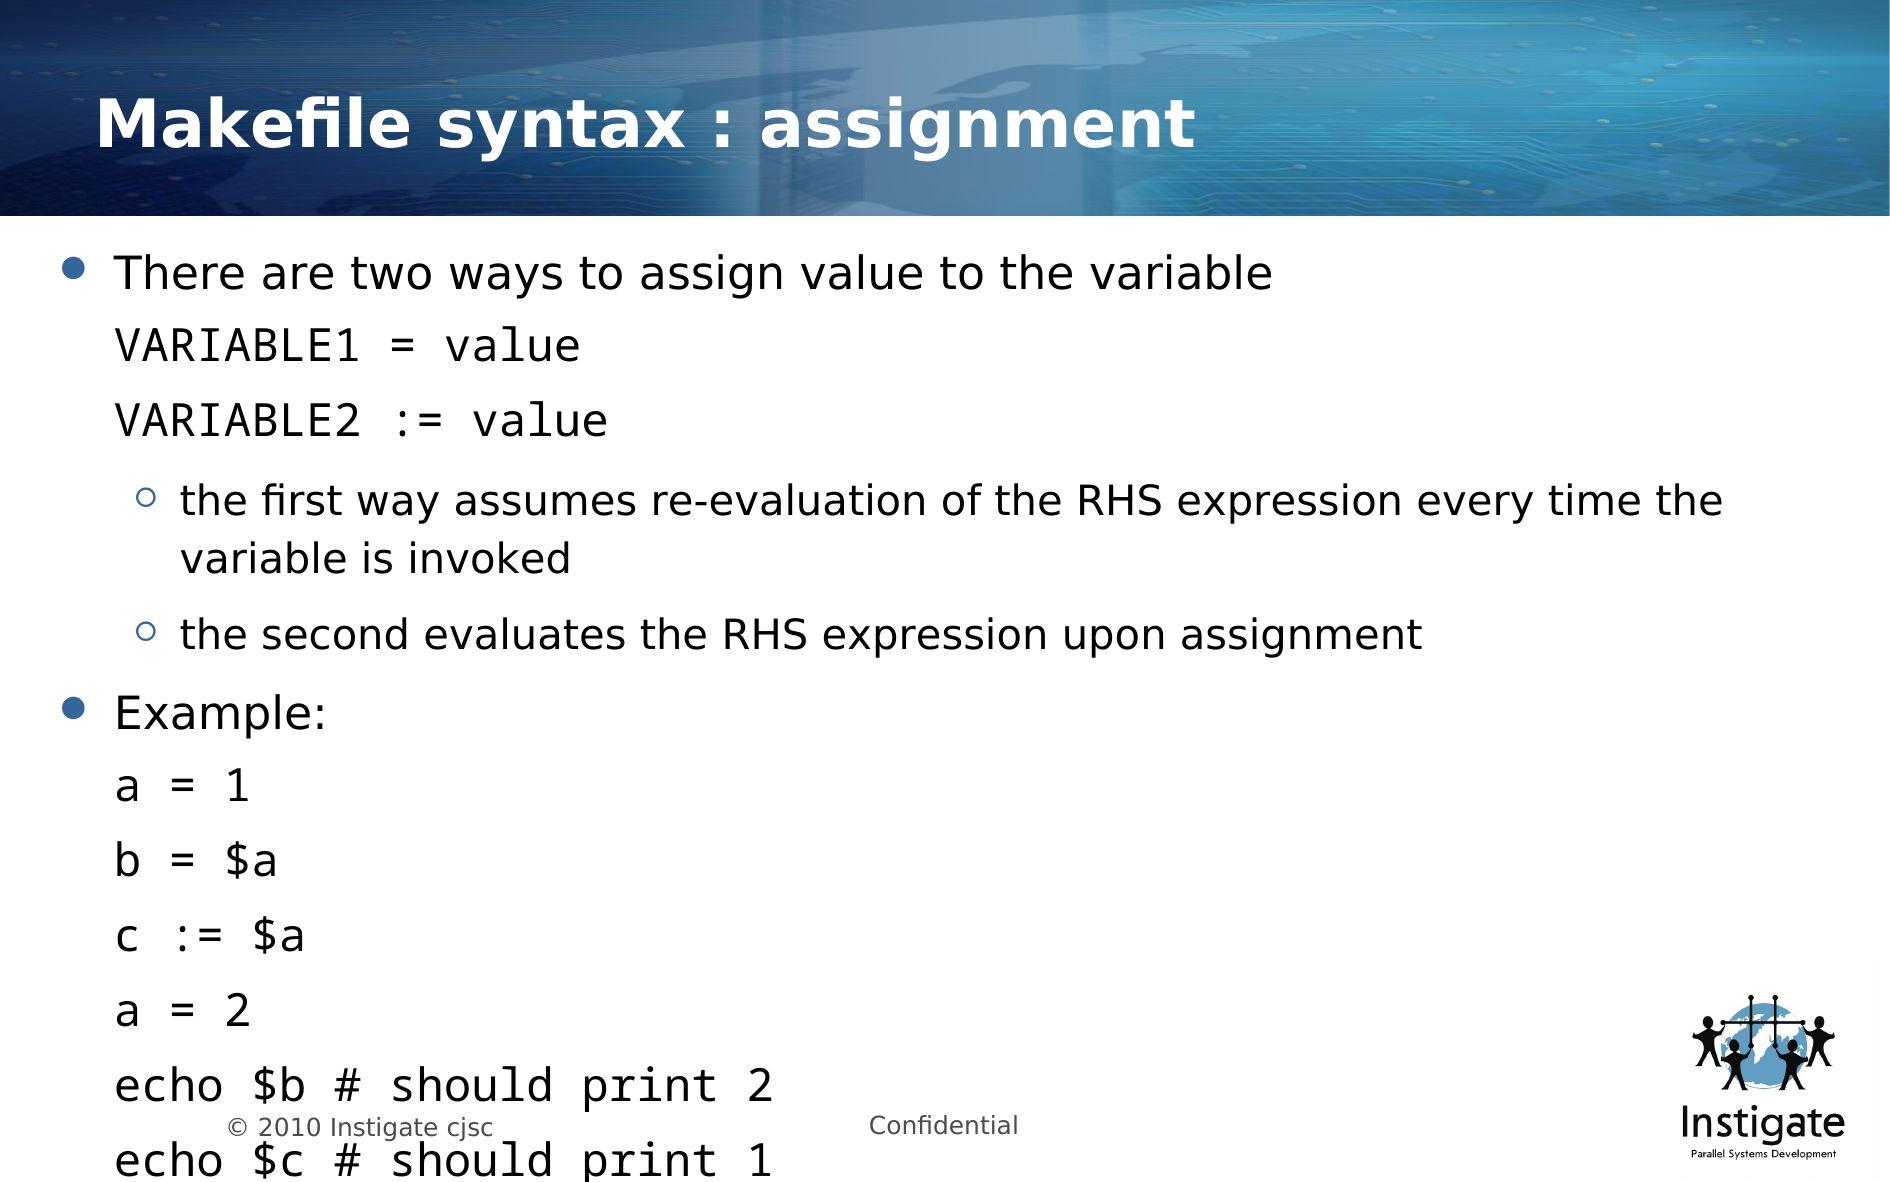

# Makefile syntax : assignment
There are two ways to assign value to the variable
VARIABLE1 = value
VARIABLE2 := value
the first way assumes re-evaluation of the RHS expression every time the variable is invoked
the second evaluates the RHS expression upon assignment
Example:
a = 1
b = $a
c := $a
a = 2
echo $b # should print 2
echo $c # should print 1